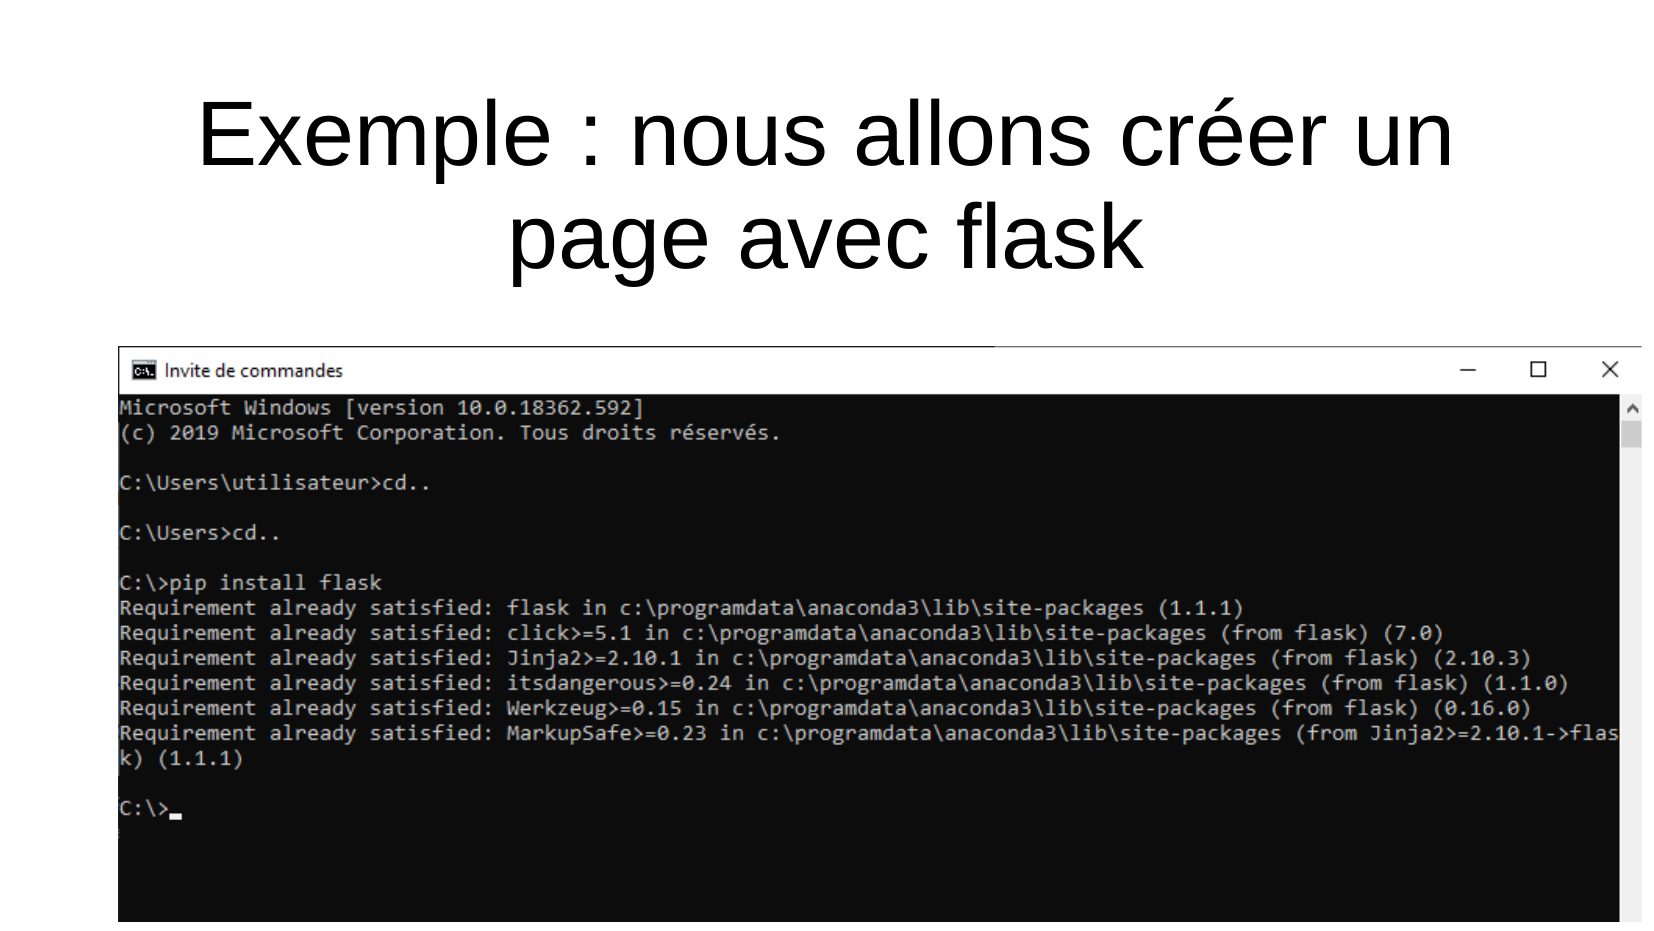

# Exemple : nous allons créer un page avec flask